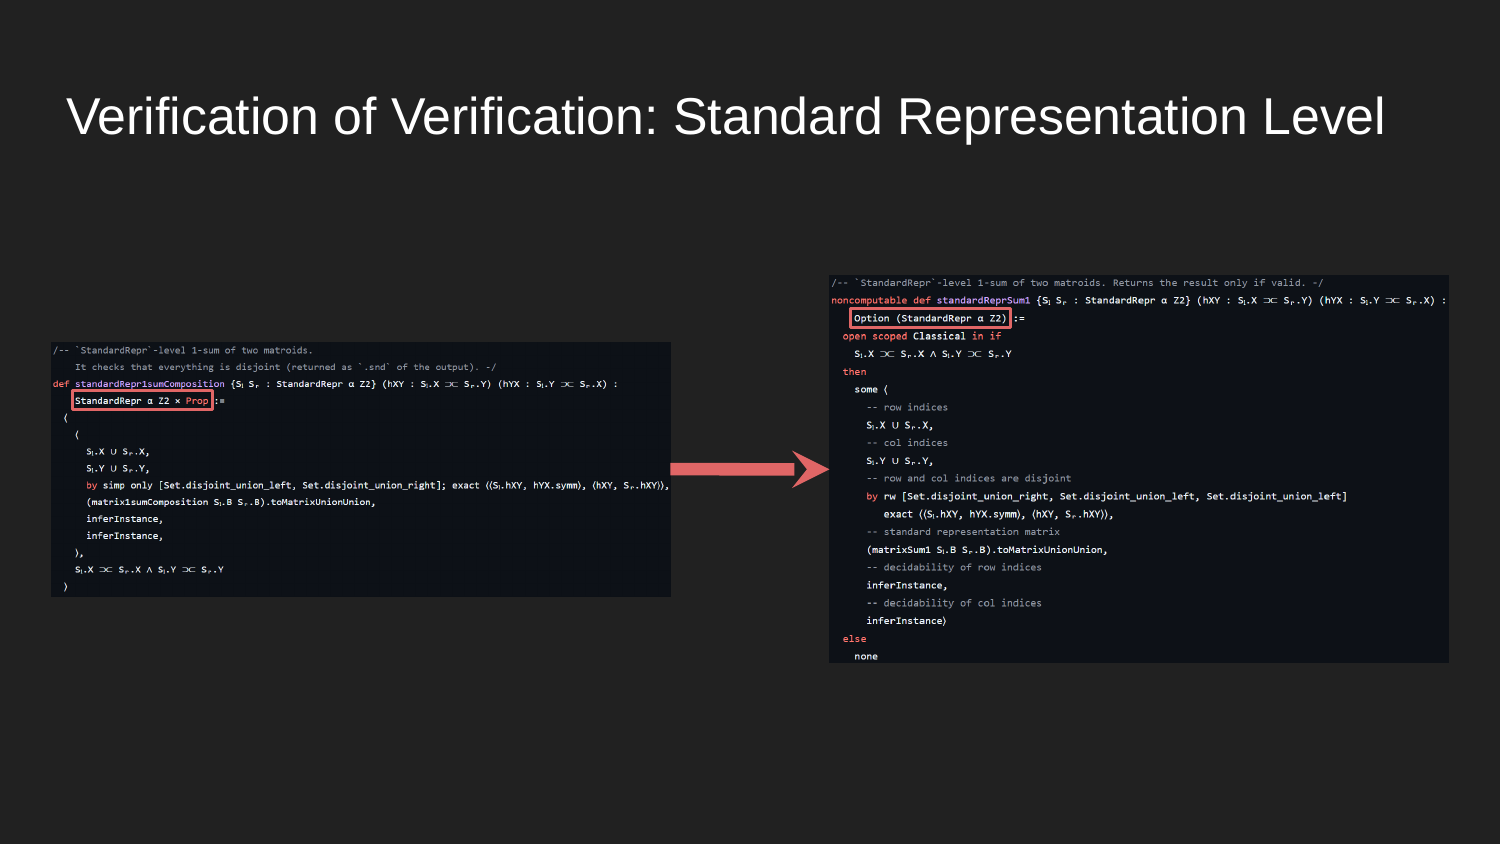

# Verification of Verification: Standard Representation Level